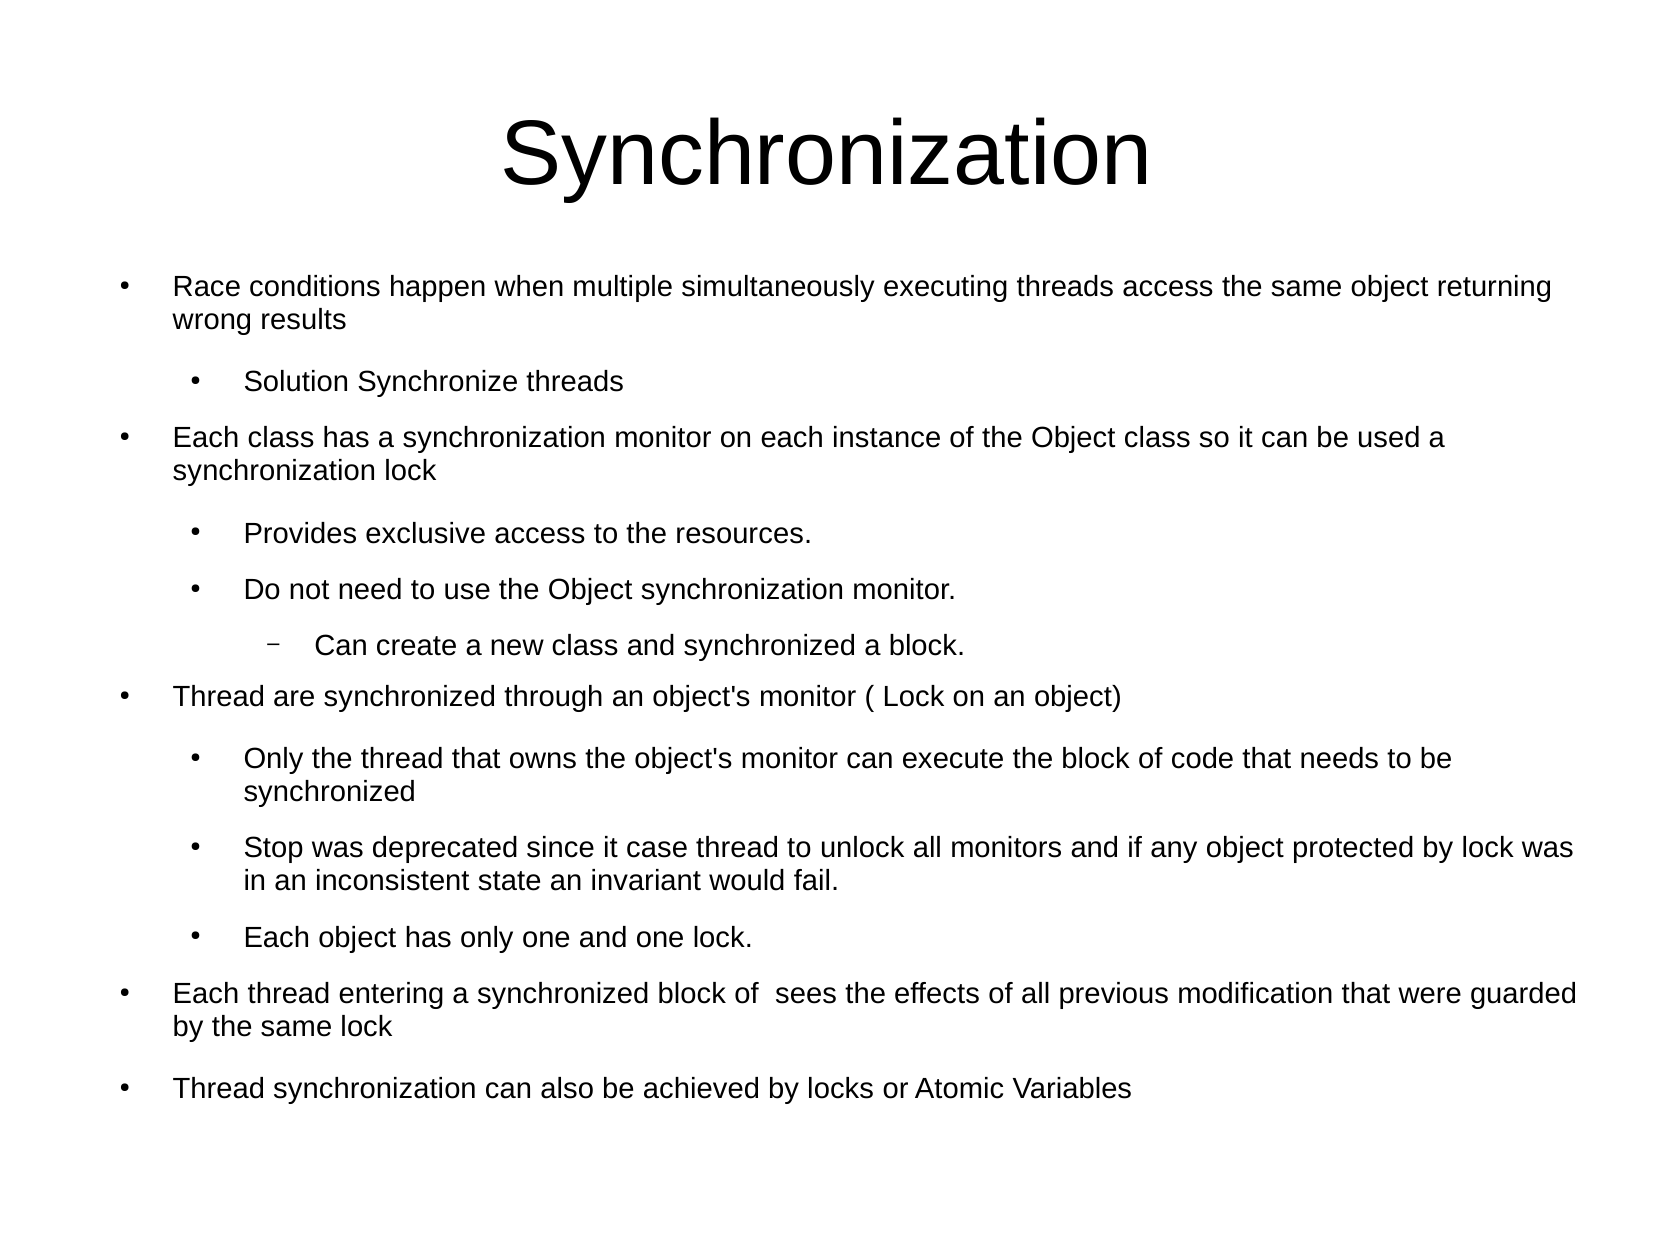

# Synchronization
Race conditions happen when multiple simultaneously executing threads access the same object returning wrong results
Solution Synchronize threads
Each class has a synchronization monitor on each instance of the Object class so it can be used a synchronization lock
Provides exclusive access to the resources.
Do not need to use the Object synchronization monitor.
Can create a new class and synchronized a block.
Thread are synchronized through an object's monitor ( Lock on an object)
Only the thread that owns the object's monitor can execute the block of code that needs to be synchronized
Stop was deprecated since it case thread to unlock all monitors and if any object protected by lock was in an inconsistent state an invariant would fail.
Each object has only one and one lock.
Each thread entering a synchronized block of sees the effects of all previous modification that were guarded by the same lock
Thread synchronization can also be achieved by locks or Atomic Variables